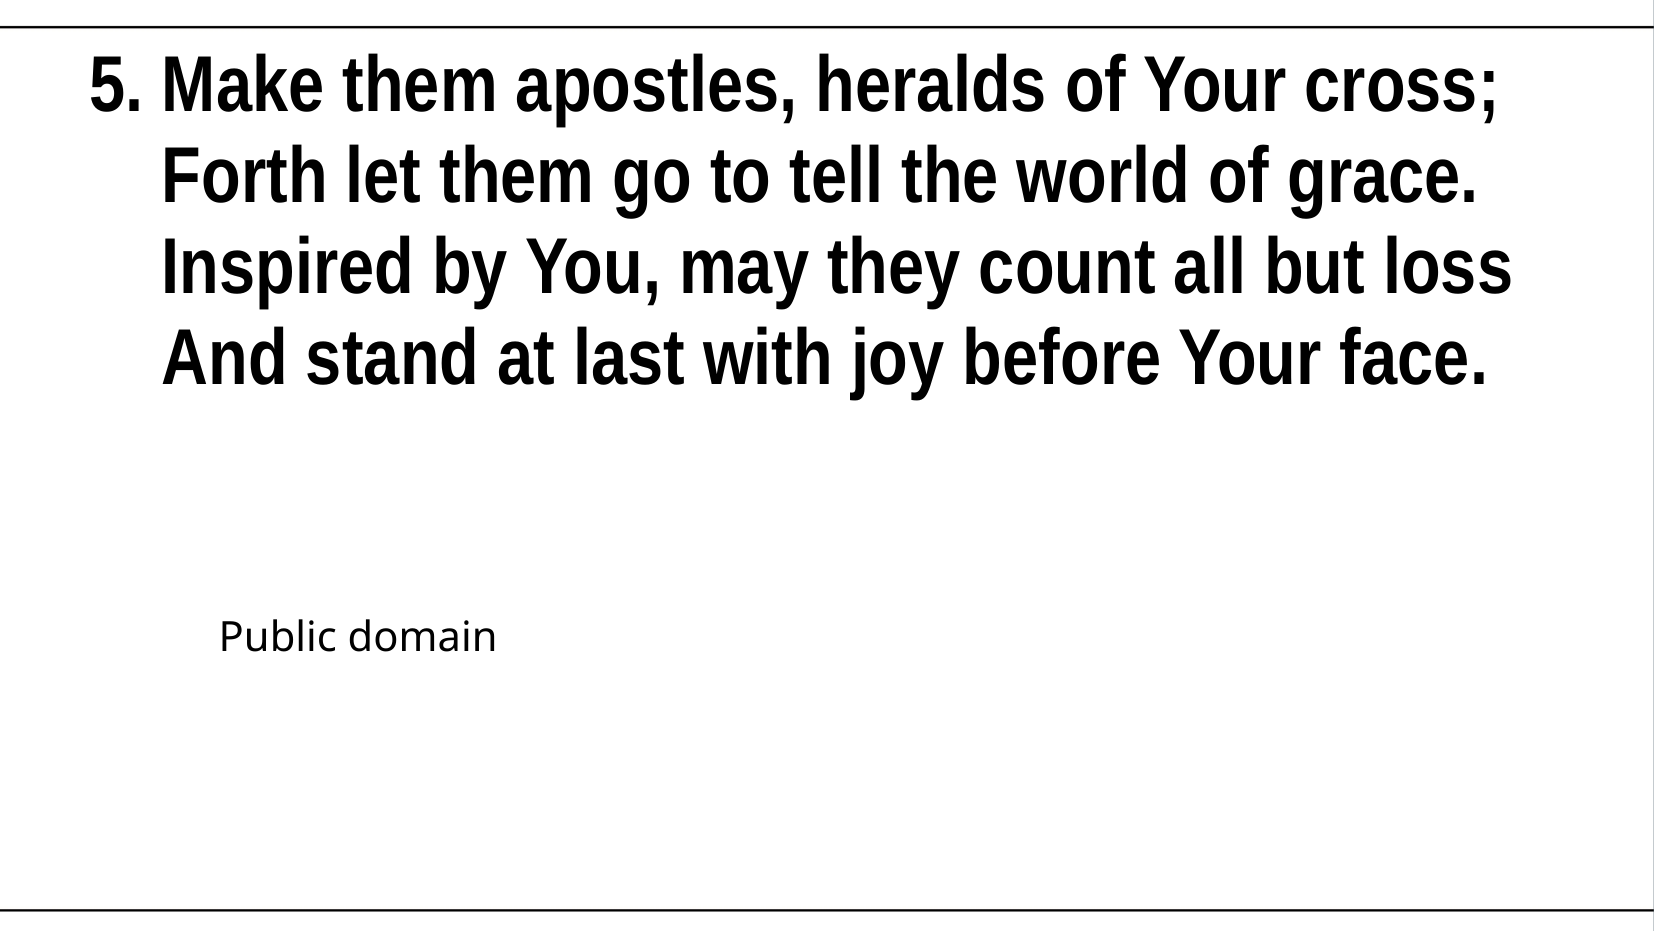

5. Make them apostles, heralds of Your cross;
 Forth let them go to tell the world of grace.
 Inspired by You, may they count all but loss
 And stand at last with joy before Your face.
 Public domain